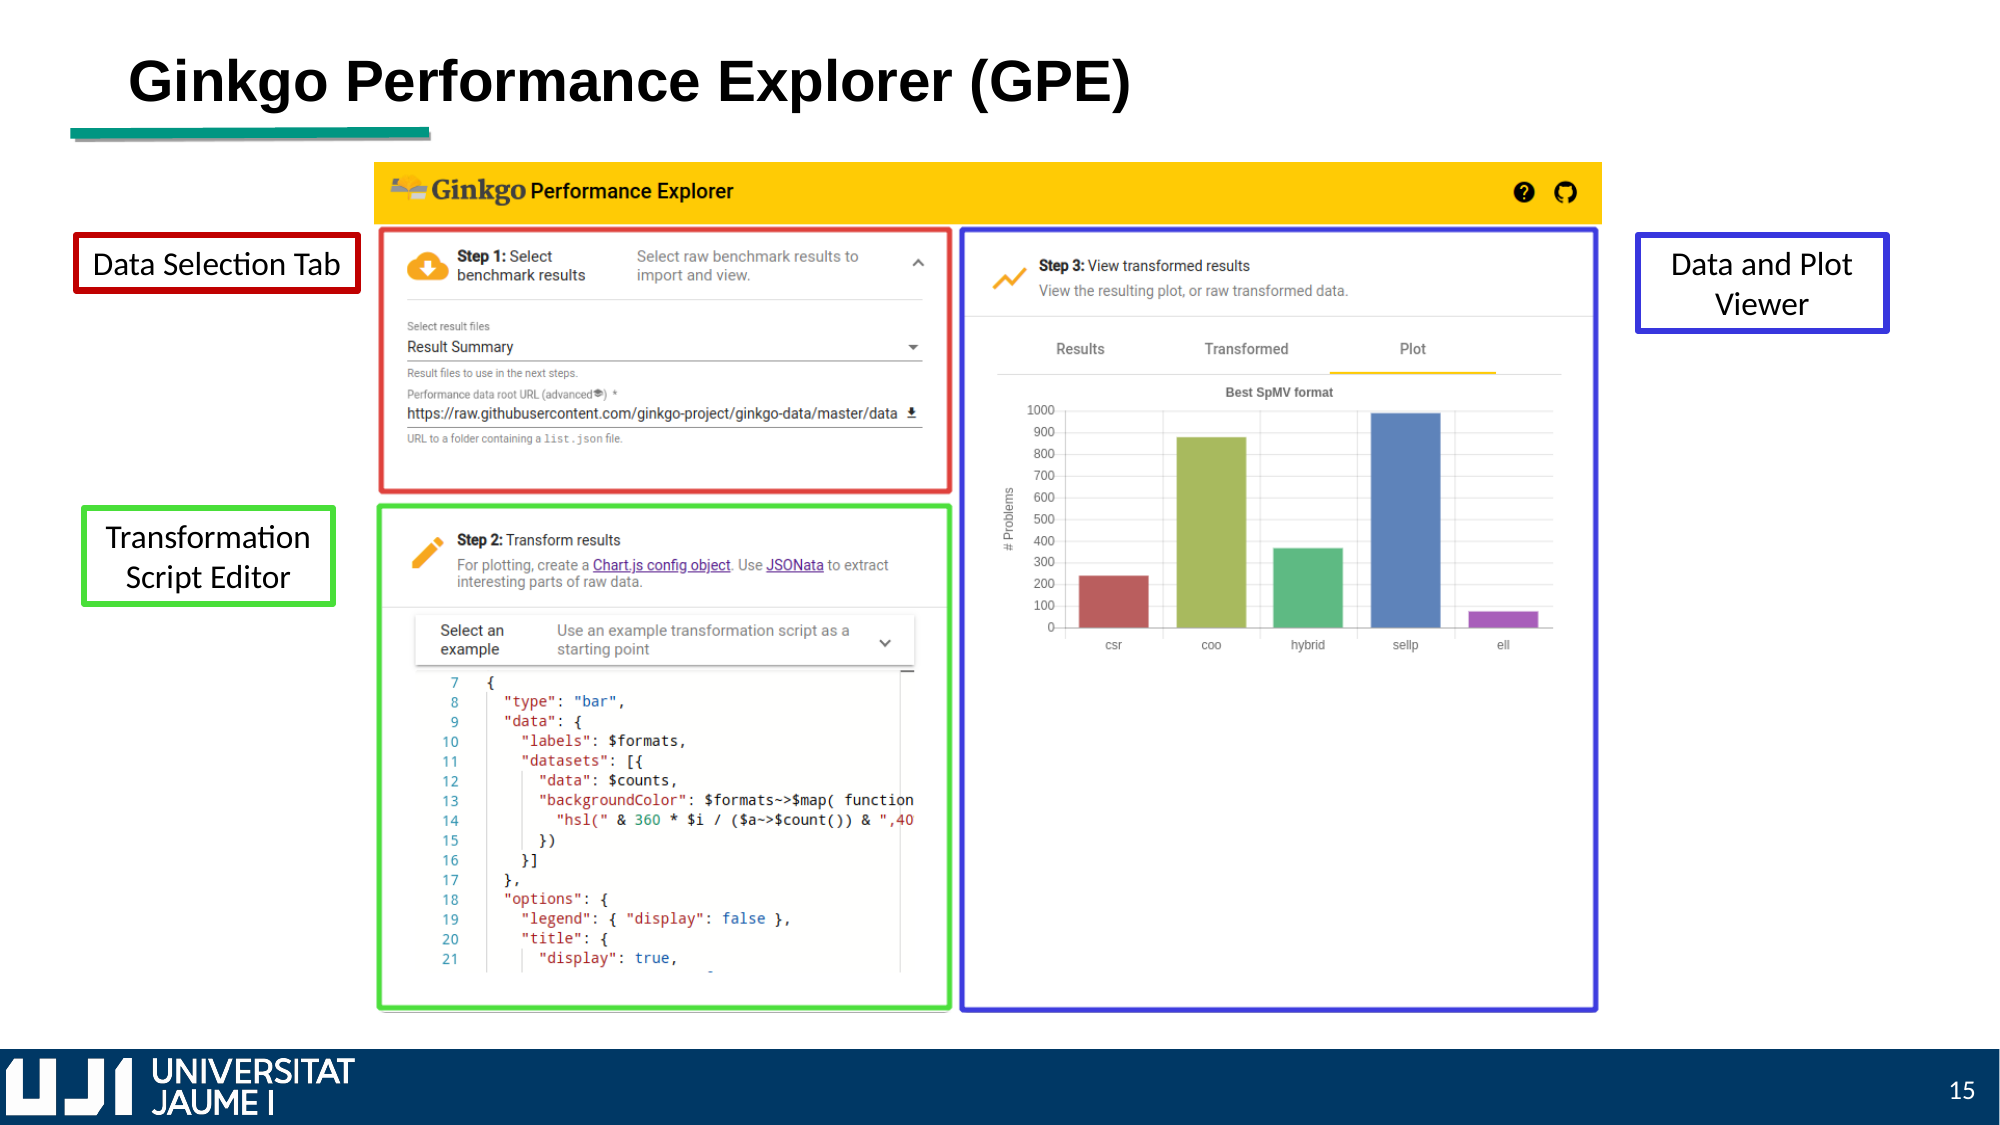

Ginkgo Performance Explorer (GPE)
Data Selection Tab
Data and Plot Viewer
Transformation Script Editor